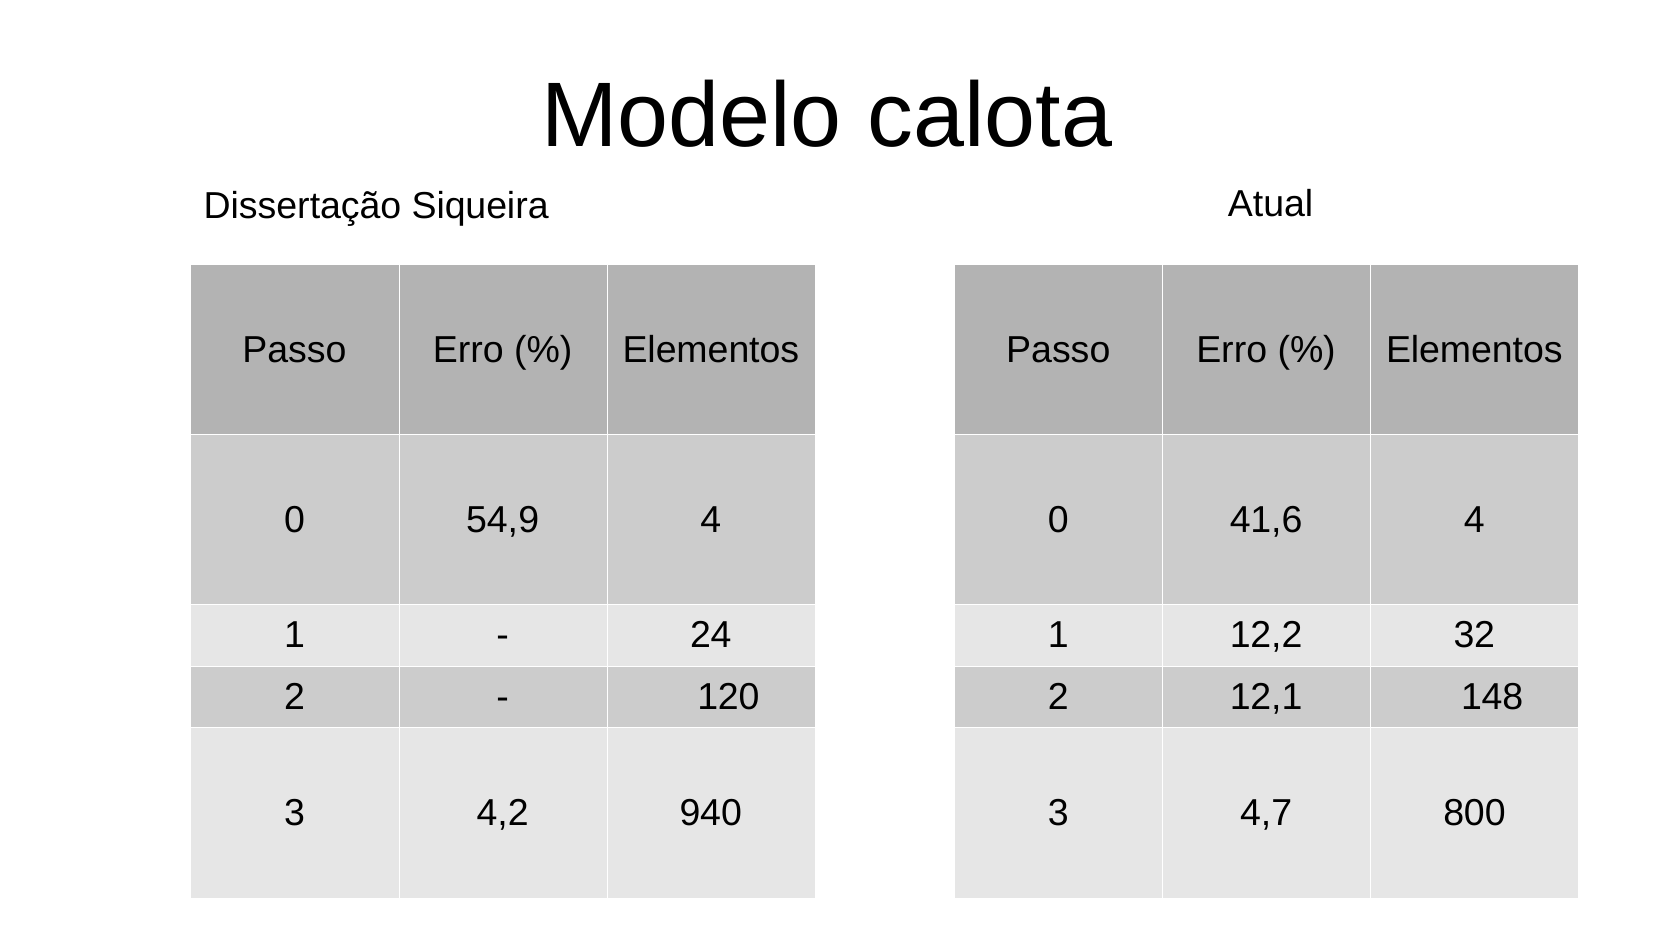

# Modelo calota
Atual
Dissertação Siqueira
| Passo | Erro (%) | Elementos |
| --- | --- | --- |
| 0 | 54,9 | 4 |
| 1 | - | 24 |
| 2 | - | 120 |
| 3 | 4,2 | 940 |
| Passo | Erro (%) | Elementos |
| --- | --- | --- |
| 0 | 41,6 | 4 |
| 1 | 12,2 | 32 |
| 2 | 12,1 | 148 |
| 3 | 4,7 | 800 |